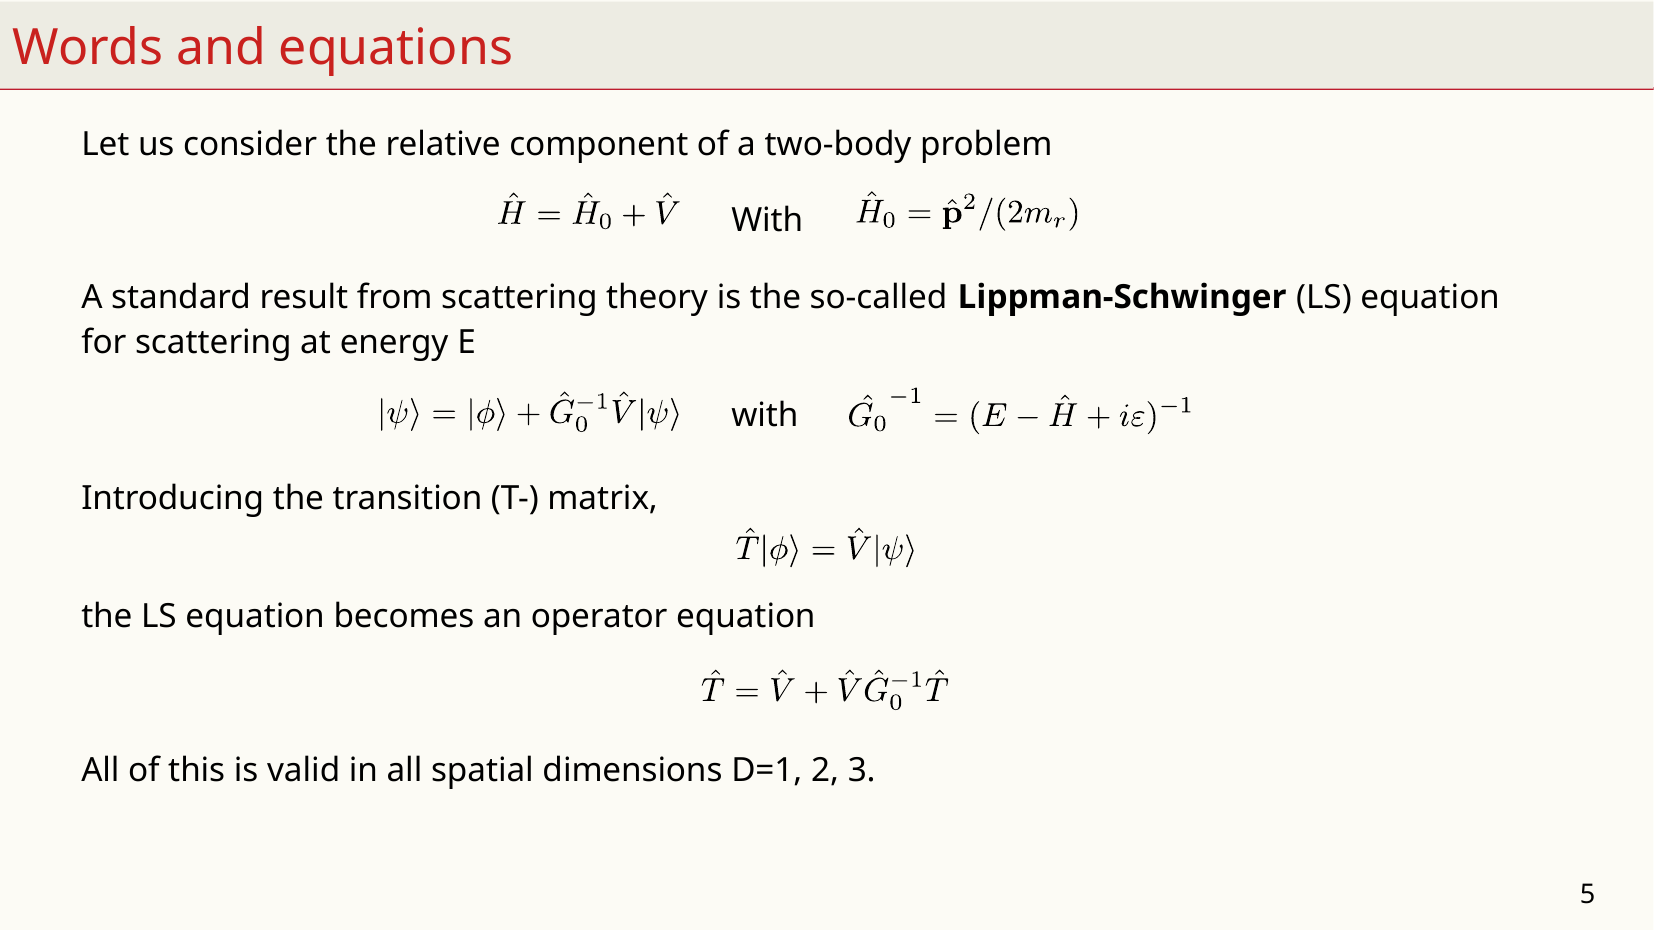

# Words and equations
Let us consider the relative component of a two-body problem
 With
A standard result from scattering theory is the so-called Lippman-Schwinger (LS) equation for scattering at energy E
 with
Introducing the transition (T-) matrix,
the LS equation becomes an operator equation
All of this is valid in all spatial dimensions D=1, 2, 3.